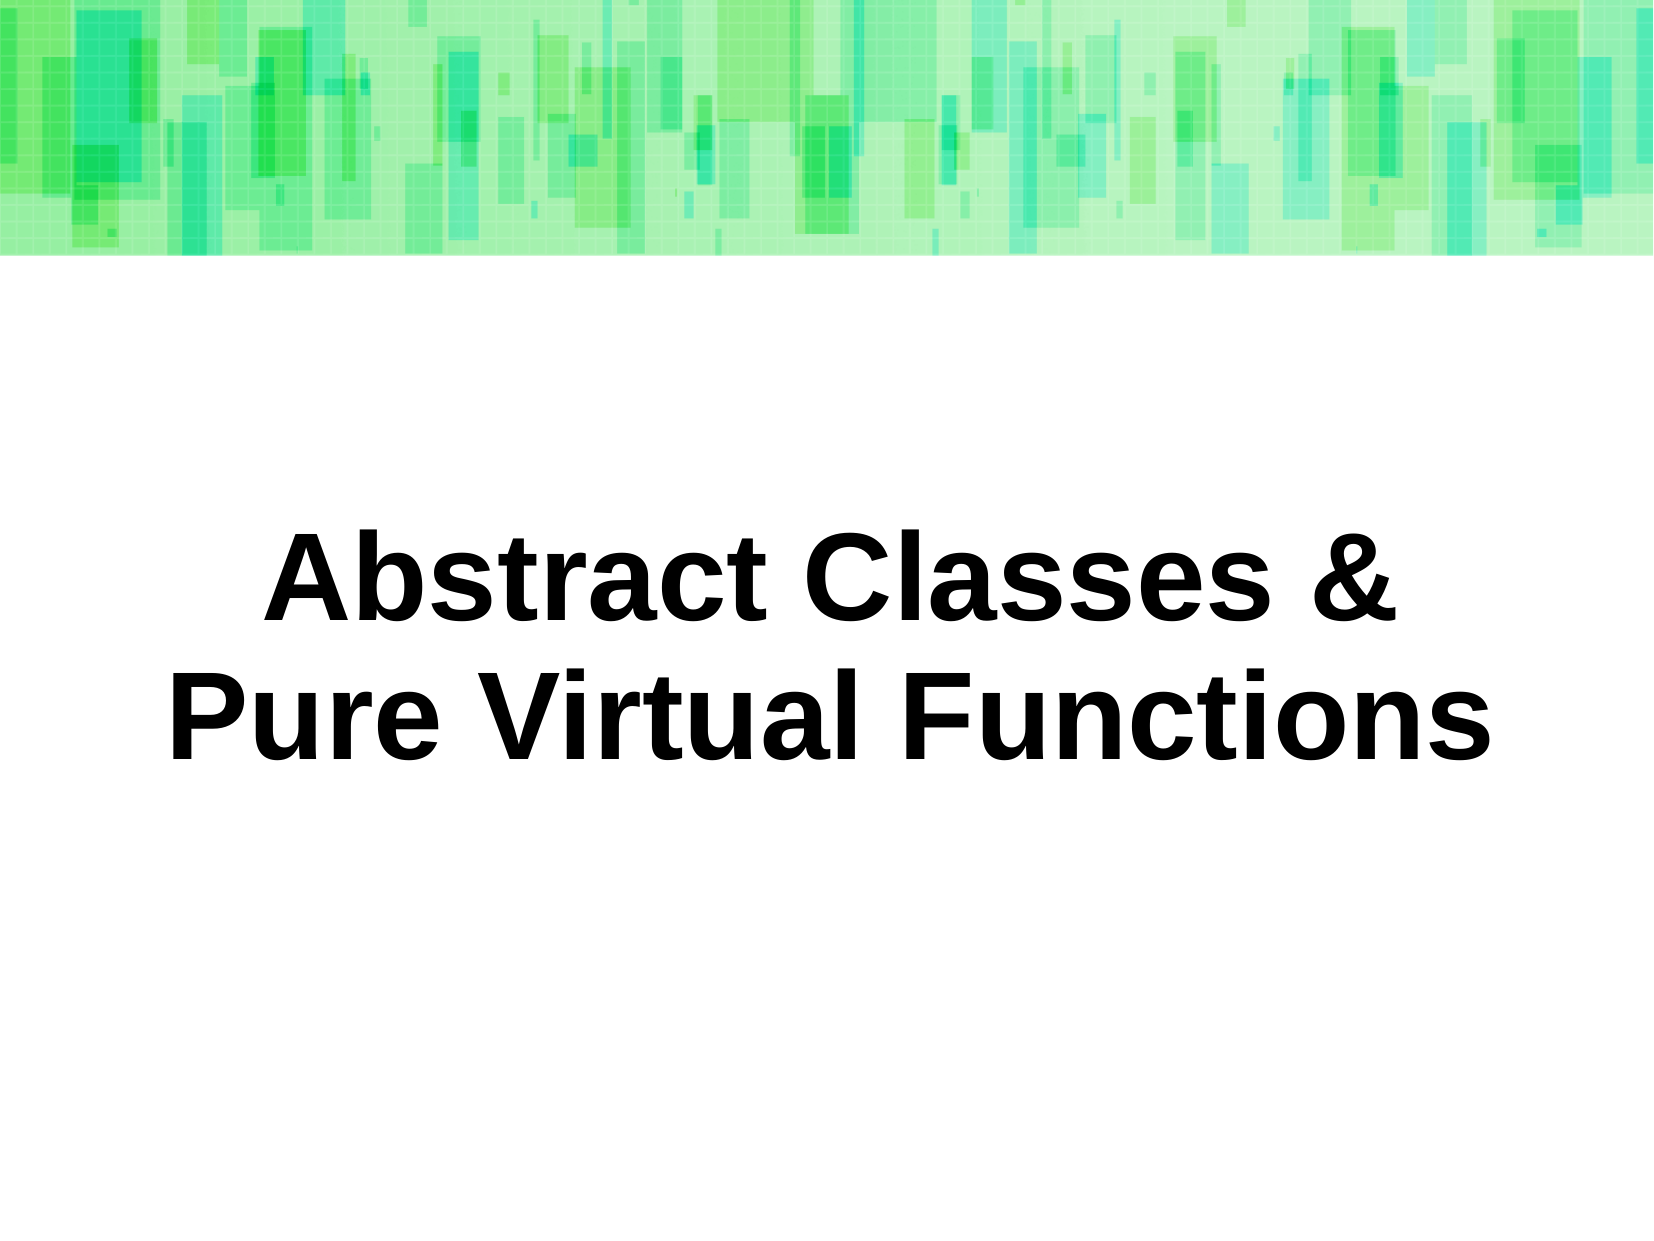

# Abstract Classes & Pure Virtual Functions